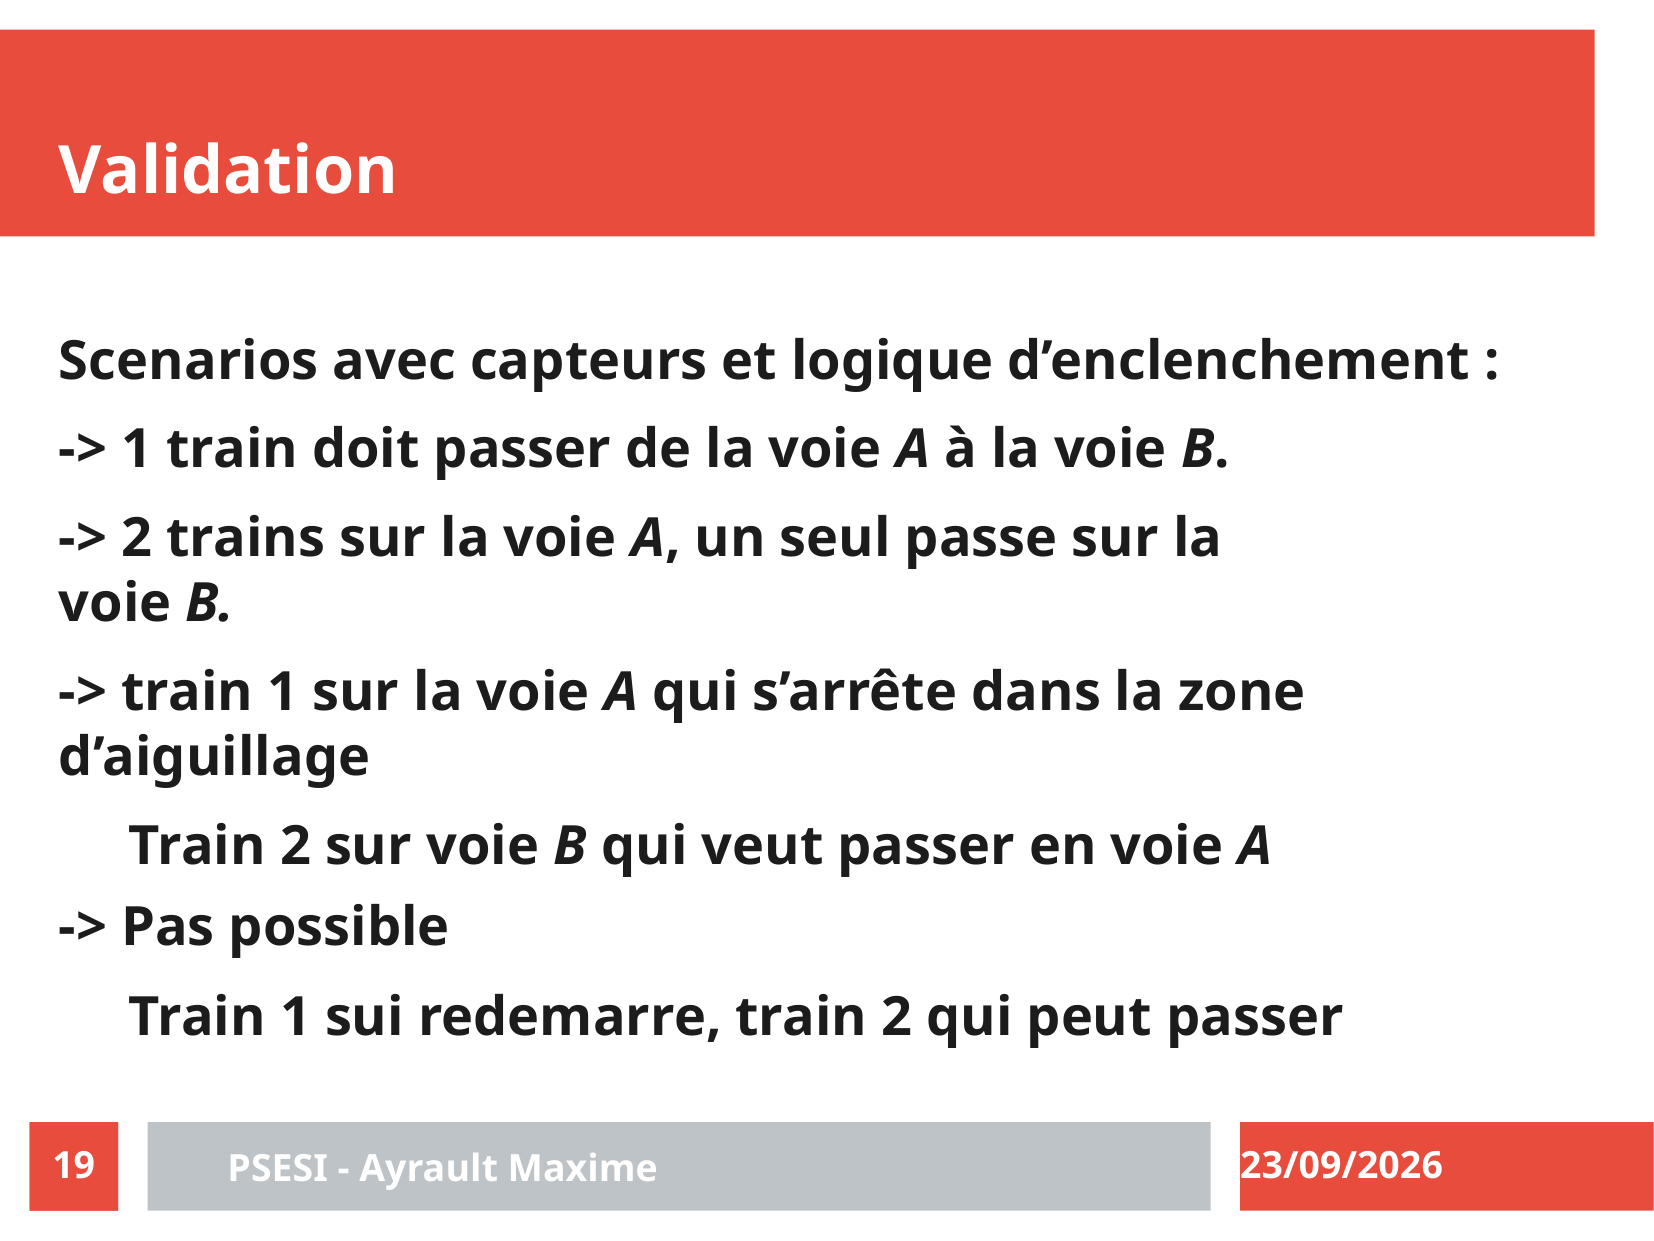

# Validation
Scenarios avec capteurs et logique d’enclenchement :
-> 1 train doit passer de la voie A à la voie B.
-> 2 trains sur la voie A, un seul passe sur la voie B.
-> train 1 sur la voie A qui s’arrête dans la zone d’aiguillage
 Train 2 sur voie B qui veut passer en voie A
-> Pas possible
 Train 1 sui redemarre, train 2 qui peut passer
PSESI - Ayrault Maxime